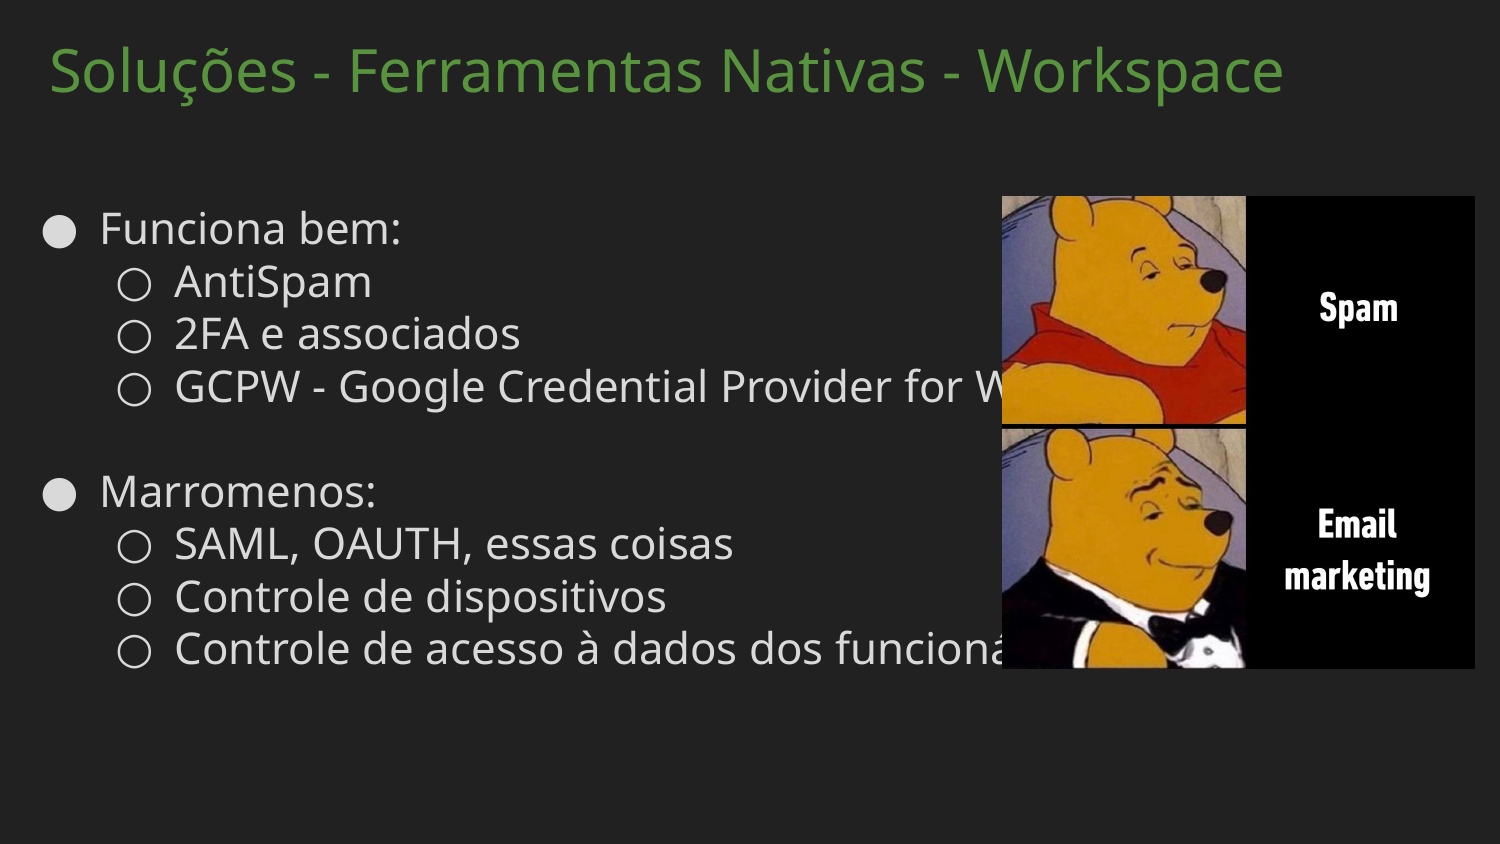

# Soluções - Ferramentas Nativas - Workspace
Funciona bem:
AntiSpam
2FA e associados
GCPW - Google Credential Provider for Windows
Marromenos:
SAML, OAUTH, essas coisas
Controle de dispositivos
Controle de acesso à dados dos funcionários